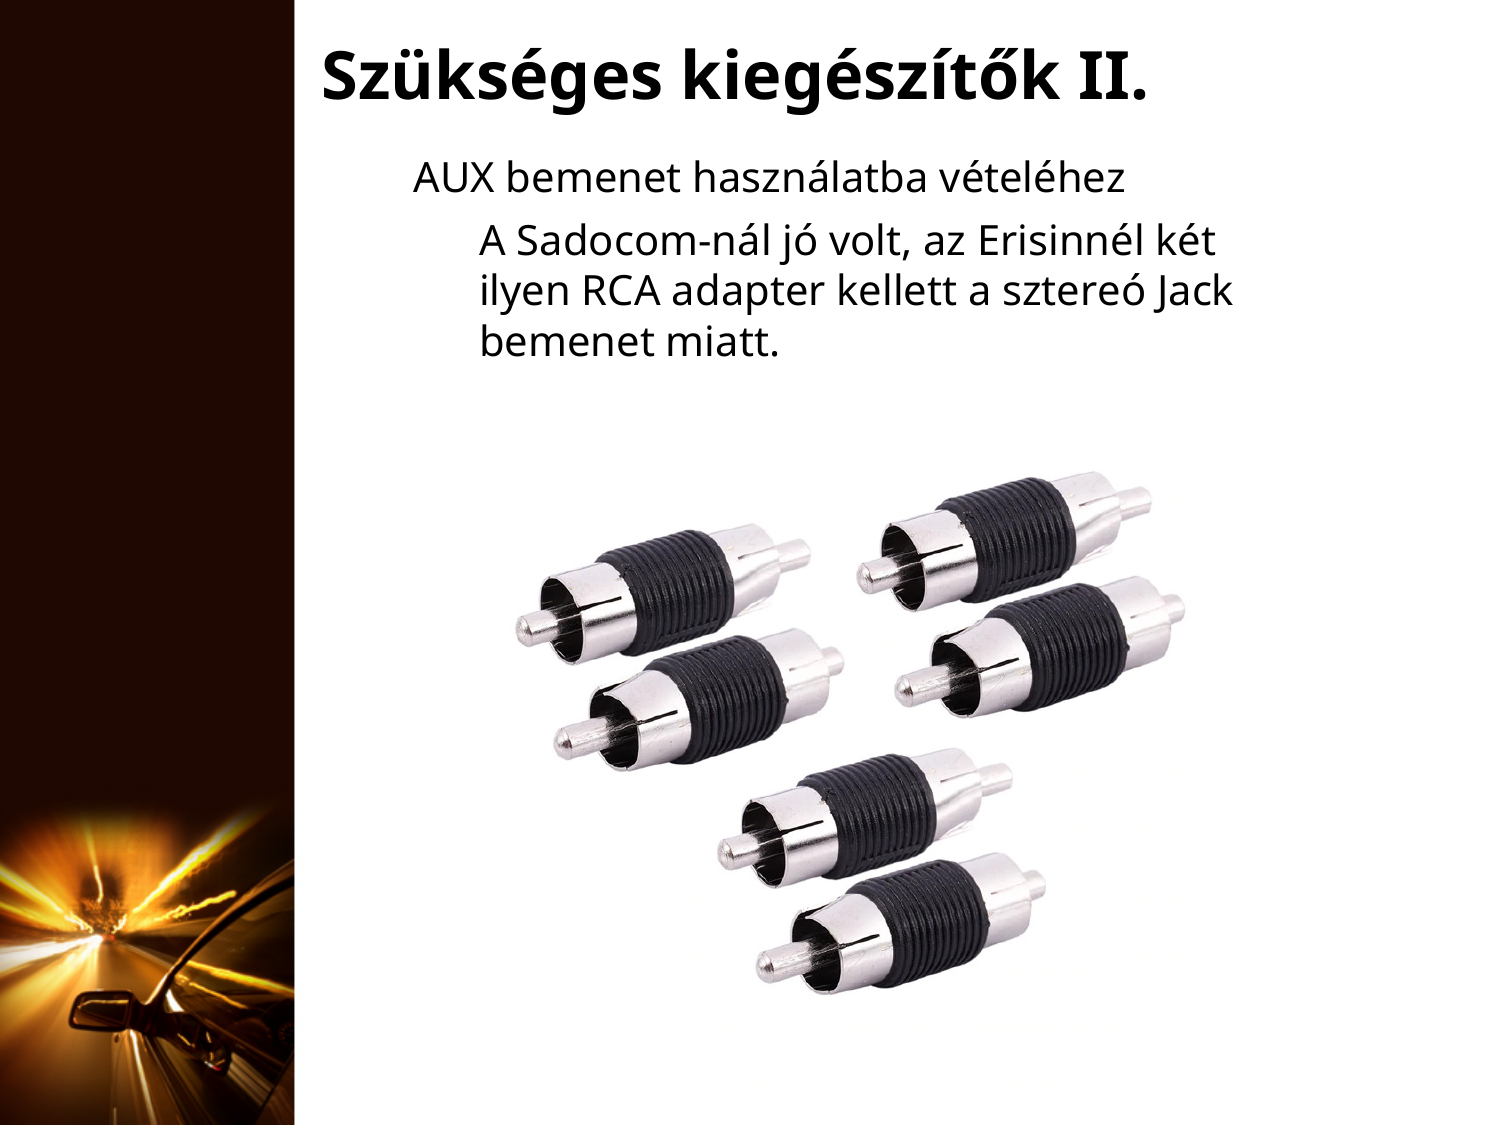

# Szükséges kiegészítők II.
AUX bemenet használatba vételéhez
A Sadocom-nál jó volt, az Erisinnél két ilyen RCA adapter kellett a sztereó Jack bemenet miatt.